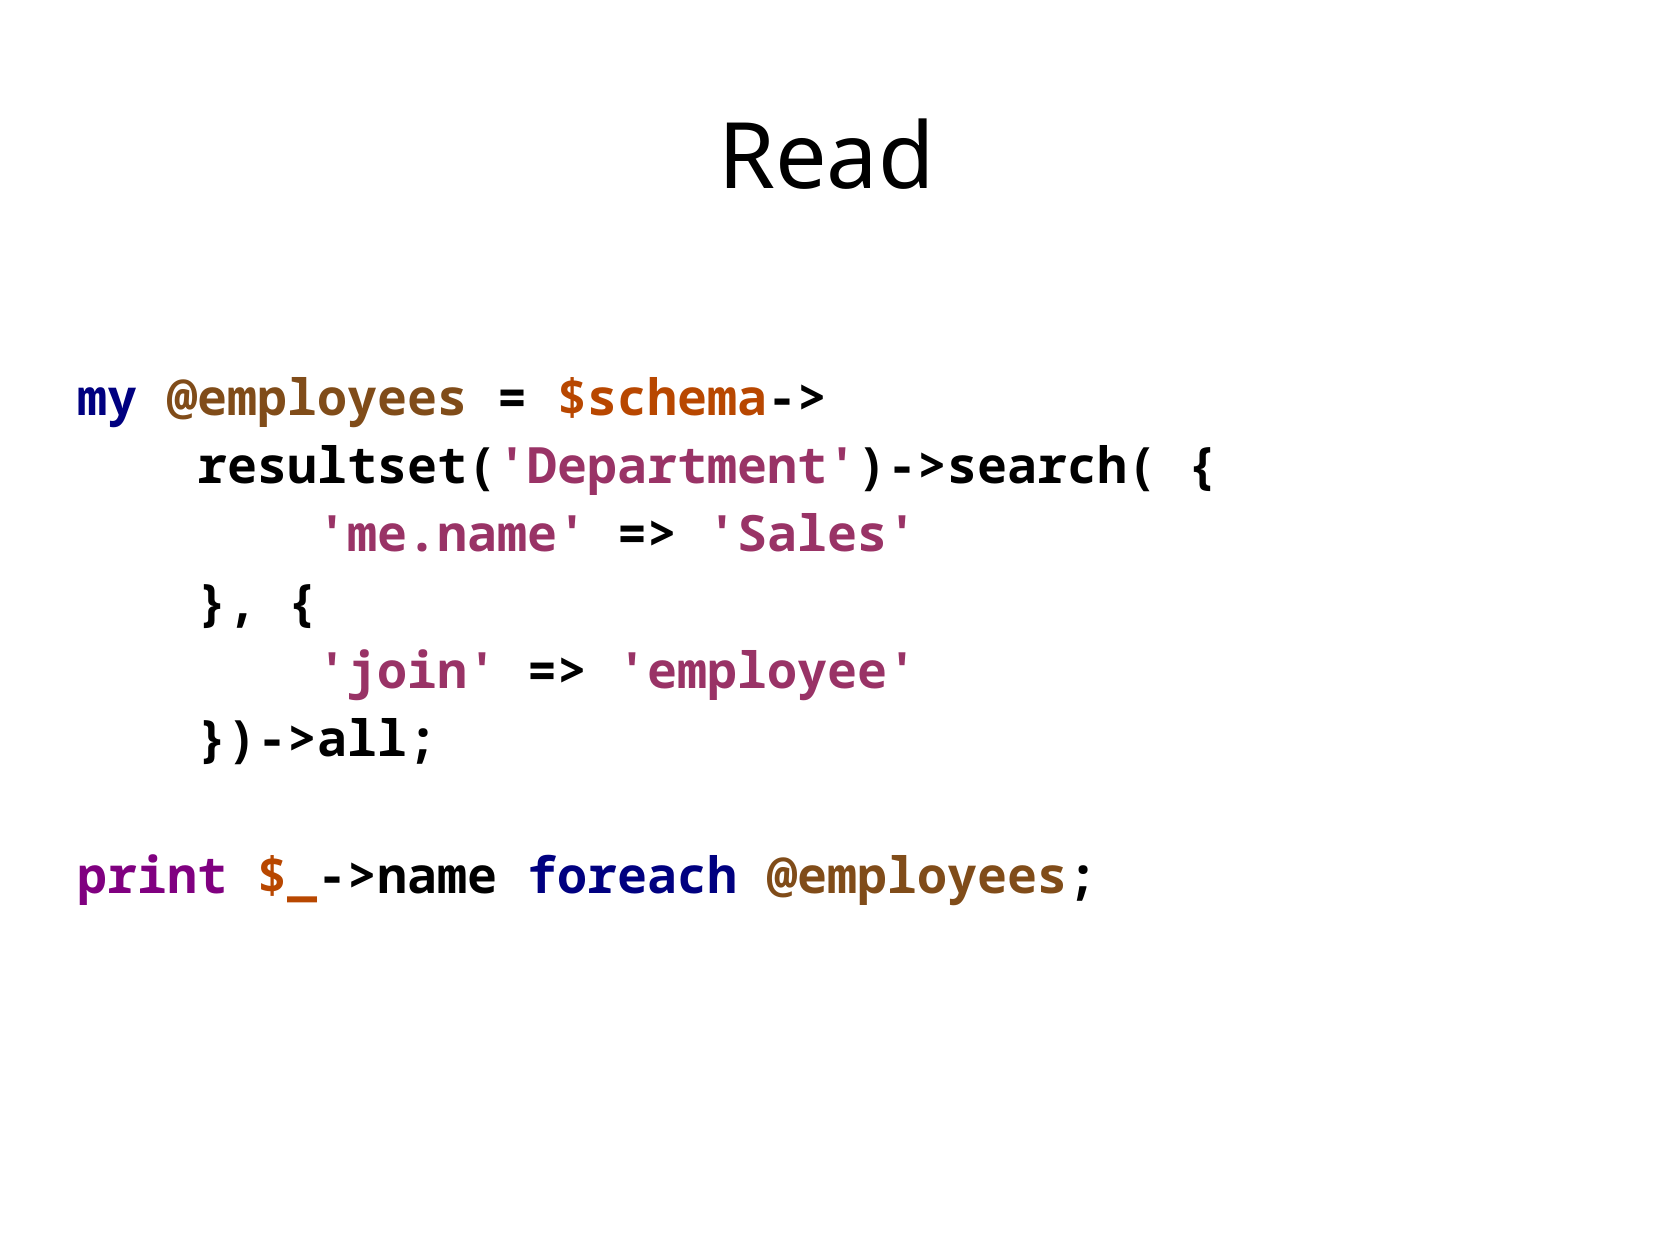

# Read
my @employees = $schema->
 resultset('Department')->search( {
 'me.name' => 'Sales'
 }, {
 'join' => 'employee'
 })->all;
print $_->name foreach @employees;